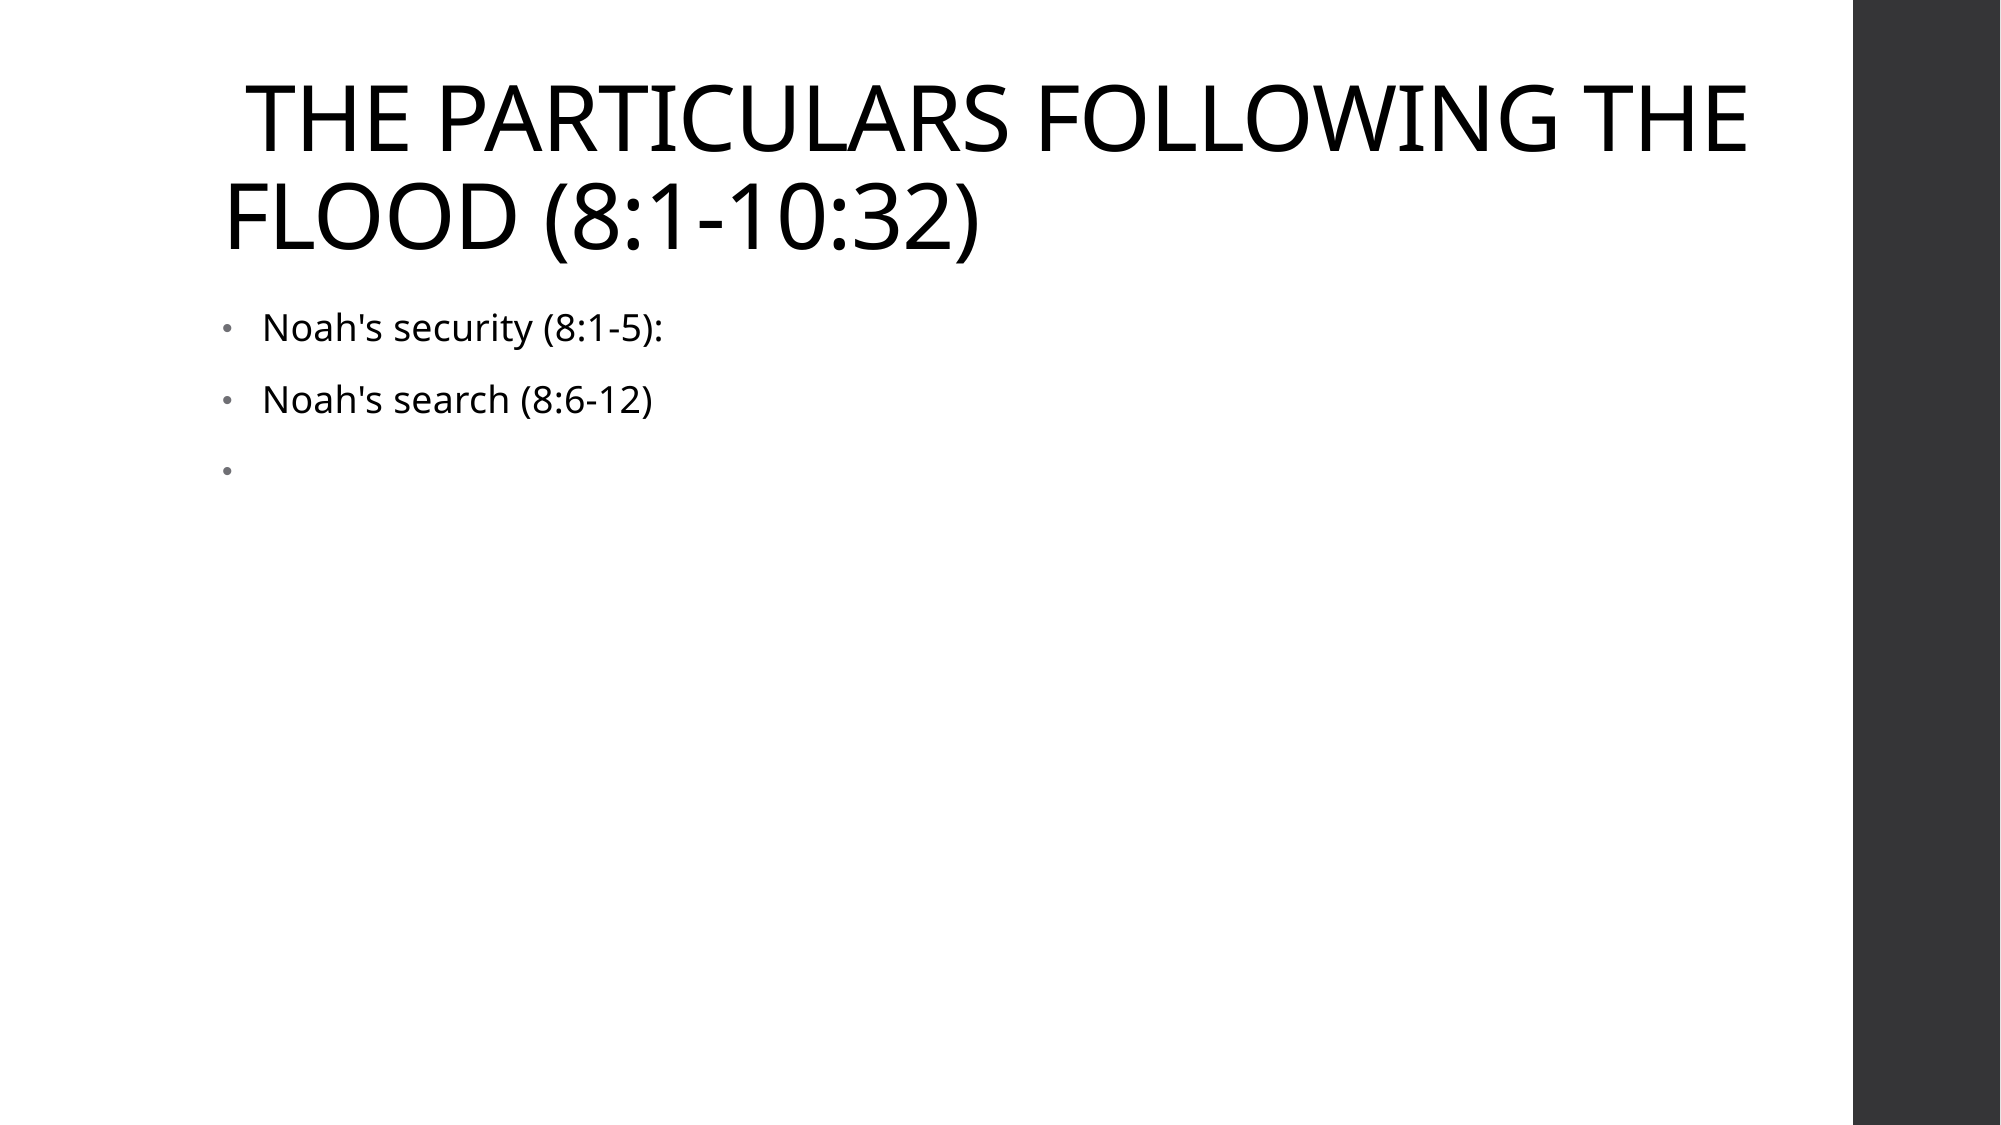

# THE PARTICULARS FOLLOWING THE FLOOD (8:1-10:32)
 Noah's security (8:1-5):
 Noah's search (8:6-12)